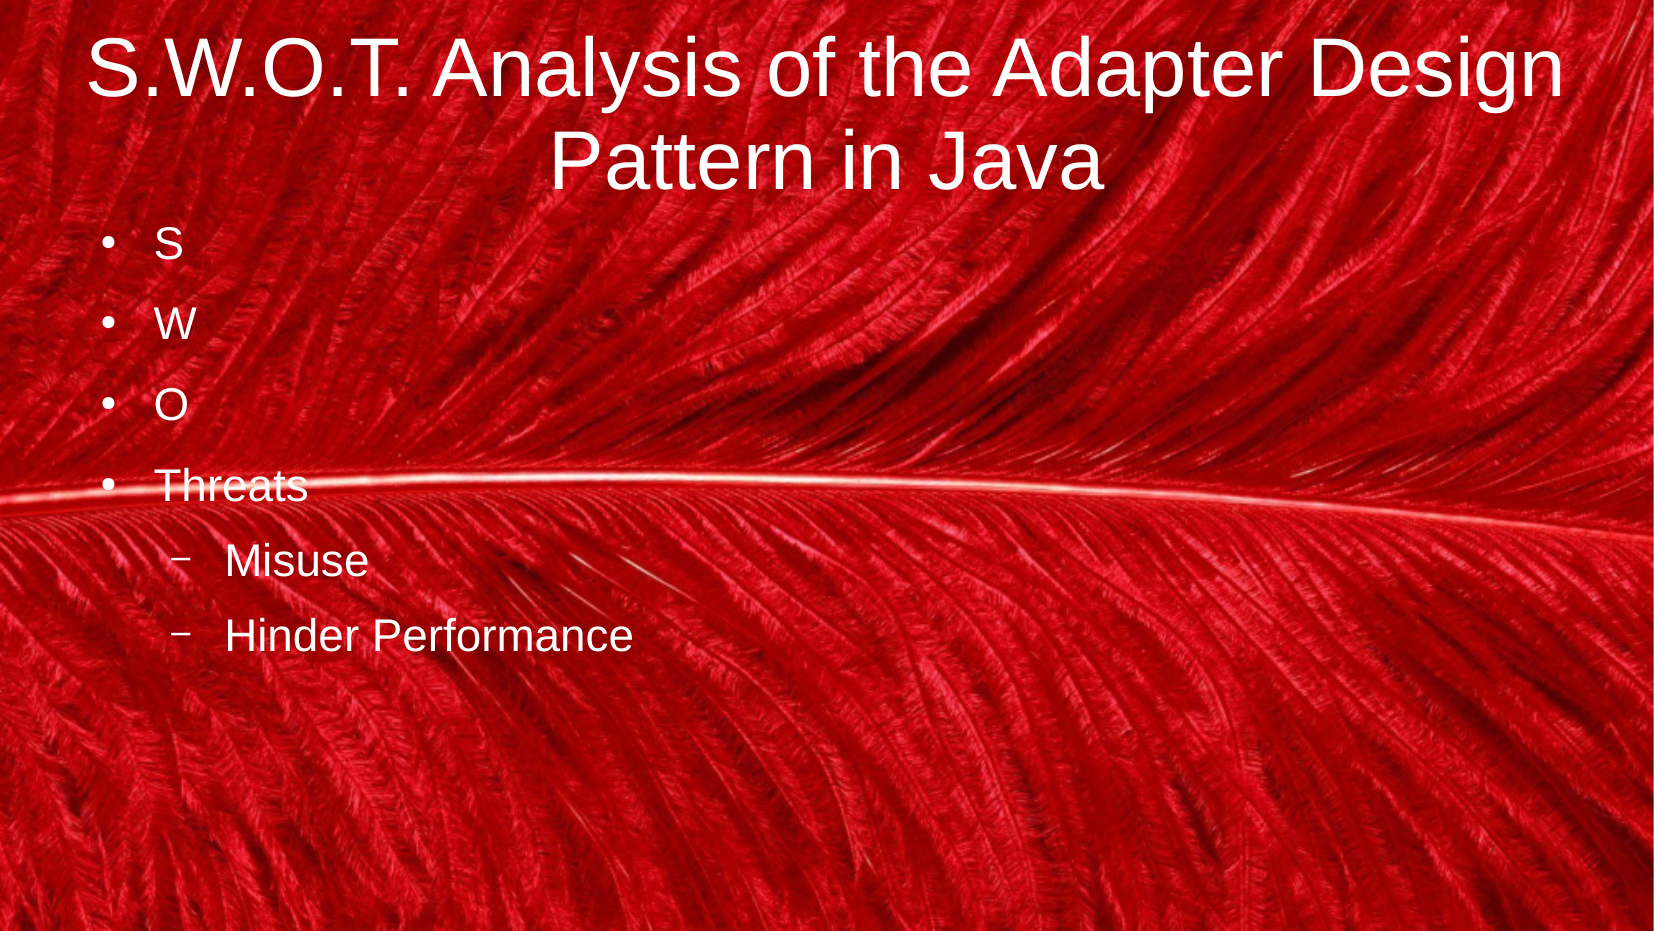

# S.W.O.T. Analysis of the Adapter Design Pattern in Java
S
W
O
Threats
Misuse
Hinder Performance